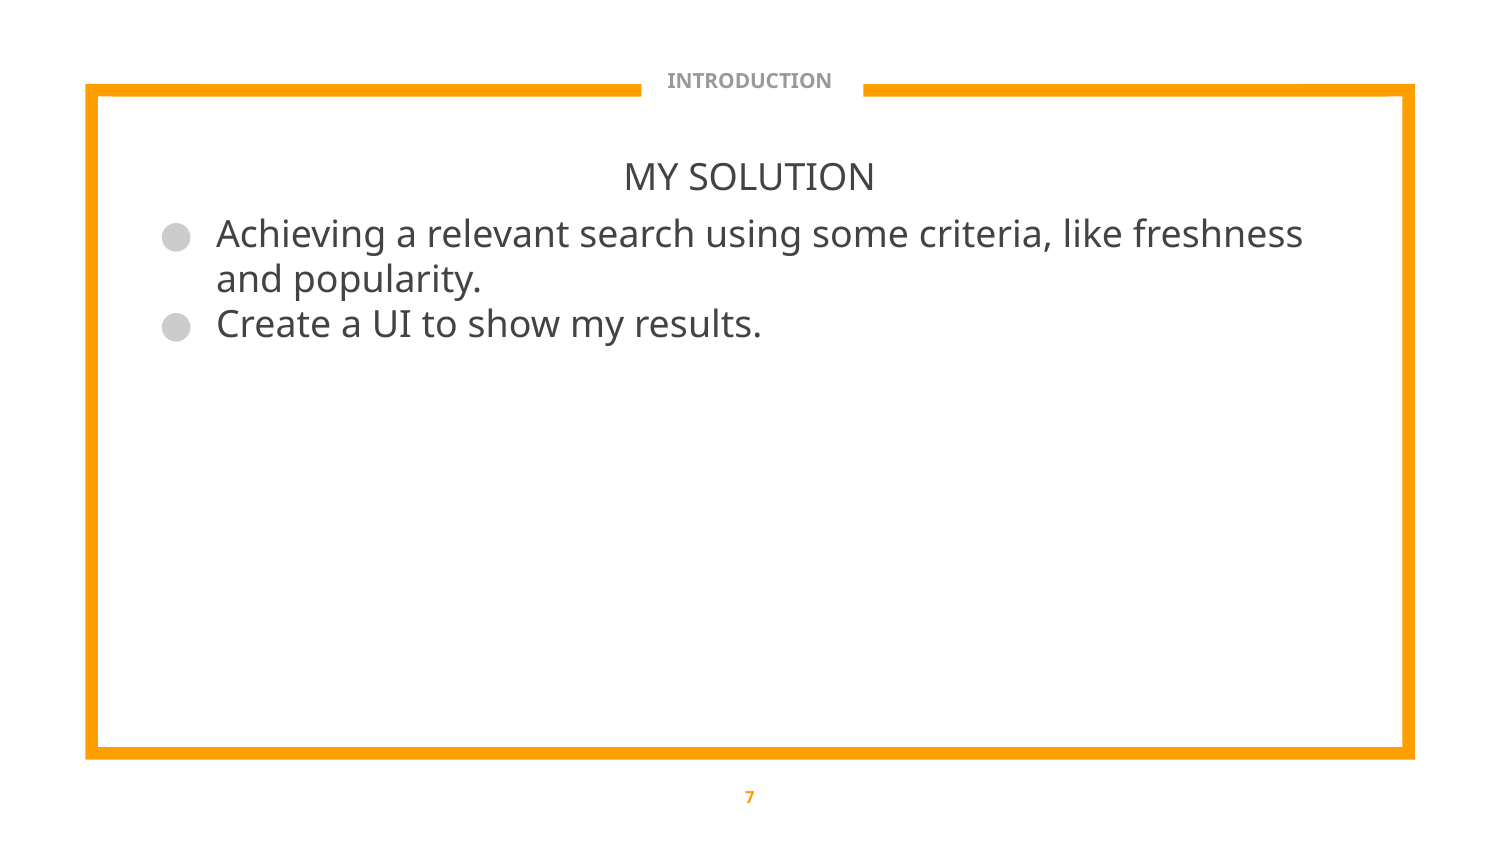

# INTRODUCTION
MY SOLUTION
Achieving a relevant search using some criteria, like freshness and popularity.
Create a UI to show my results.